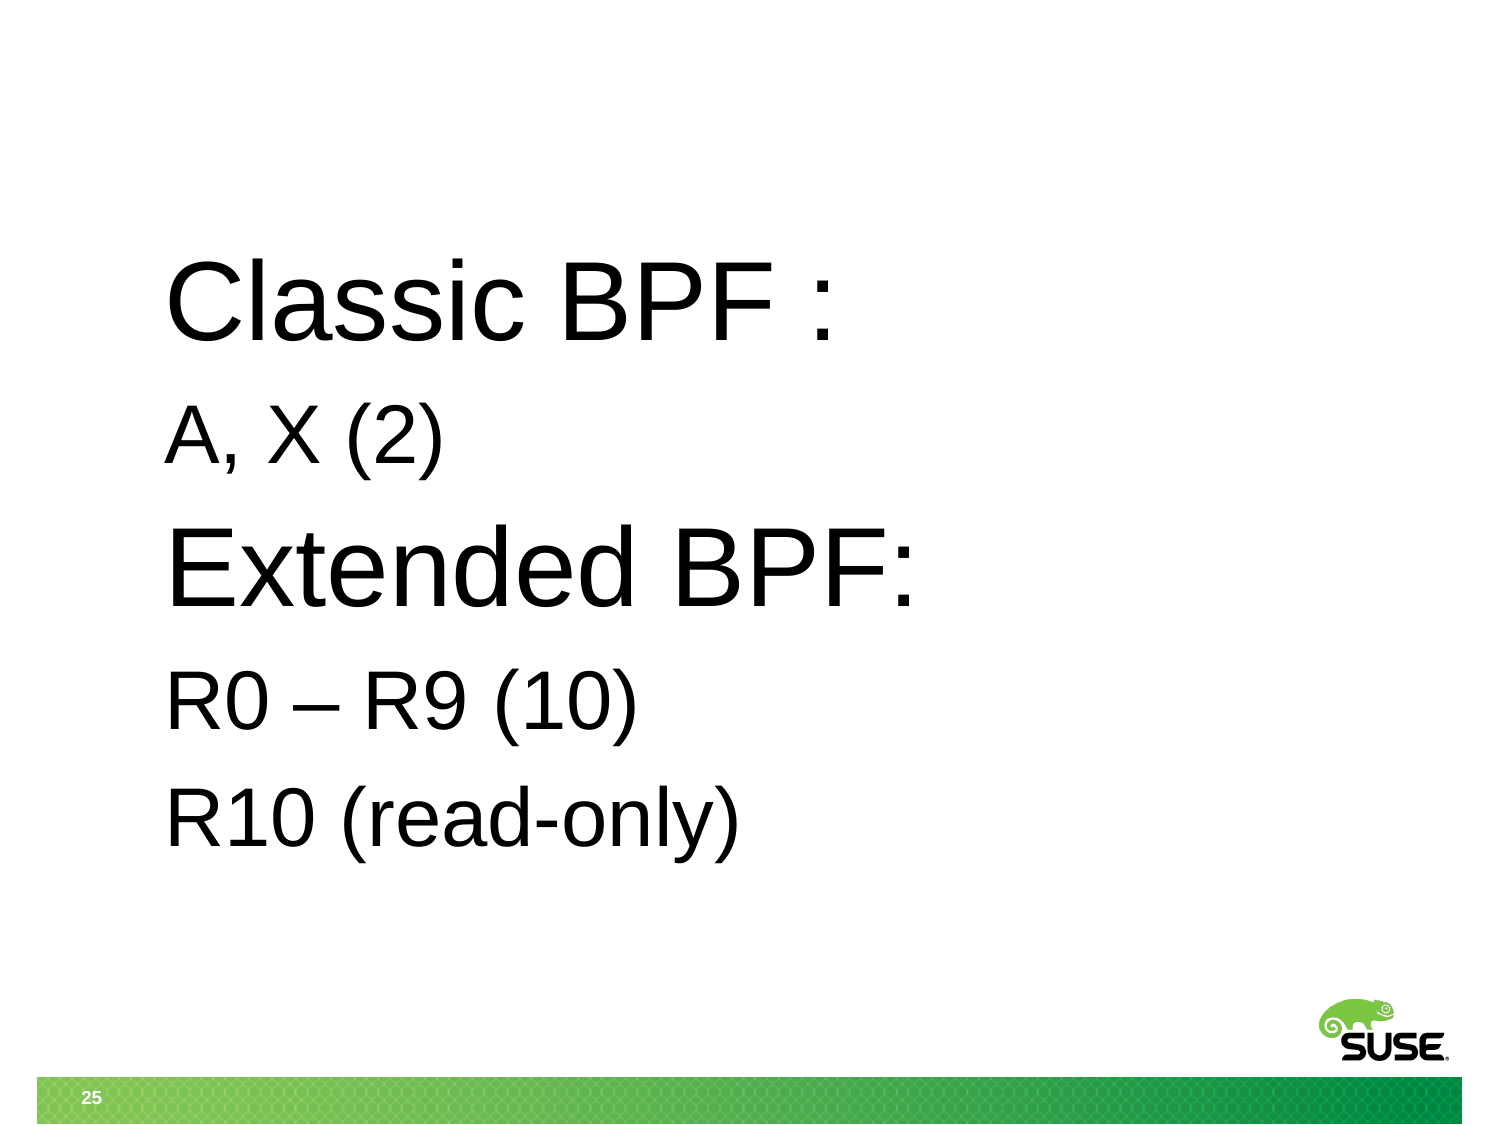

# Classic BPF :
A, X (2)
Extended BPF:
R0 – R9 (10)
R10 (read-only)